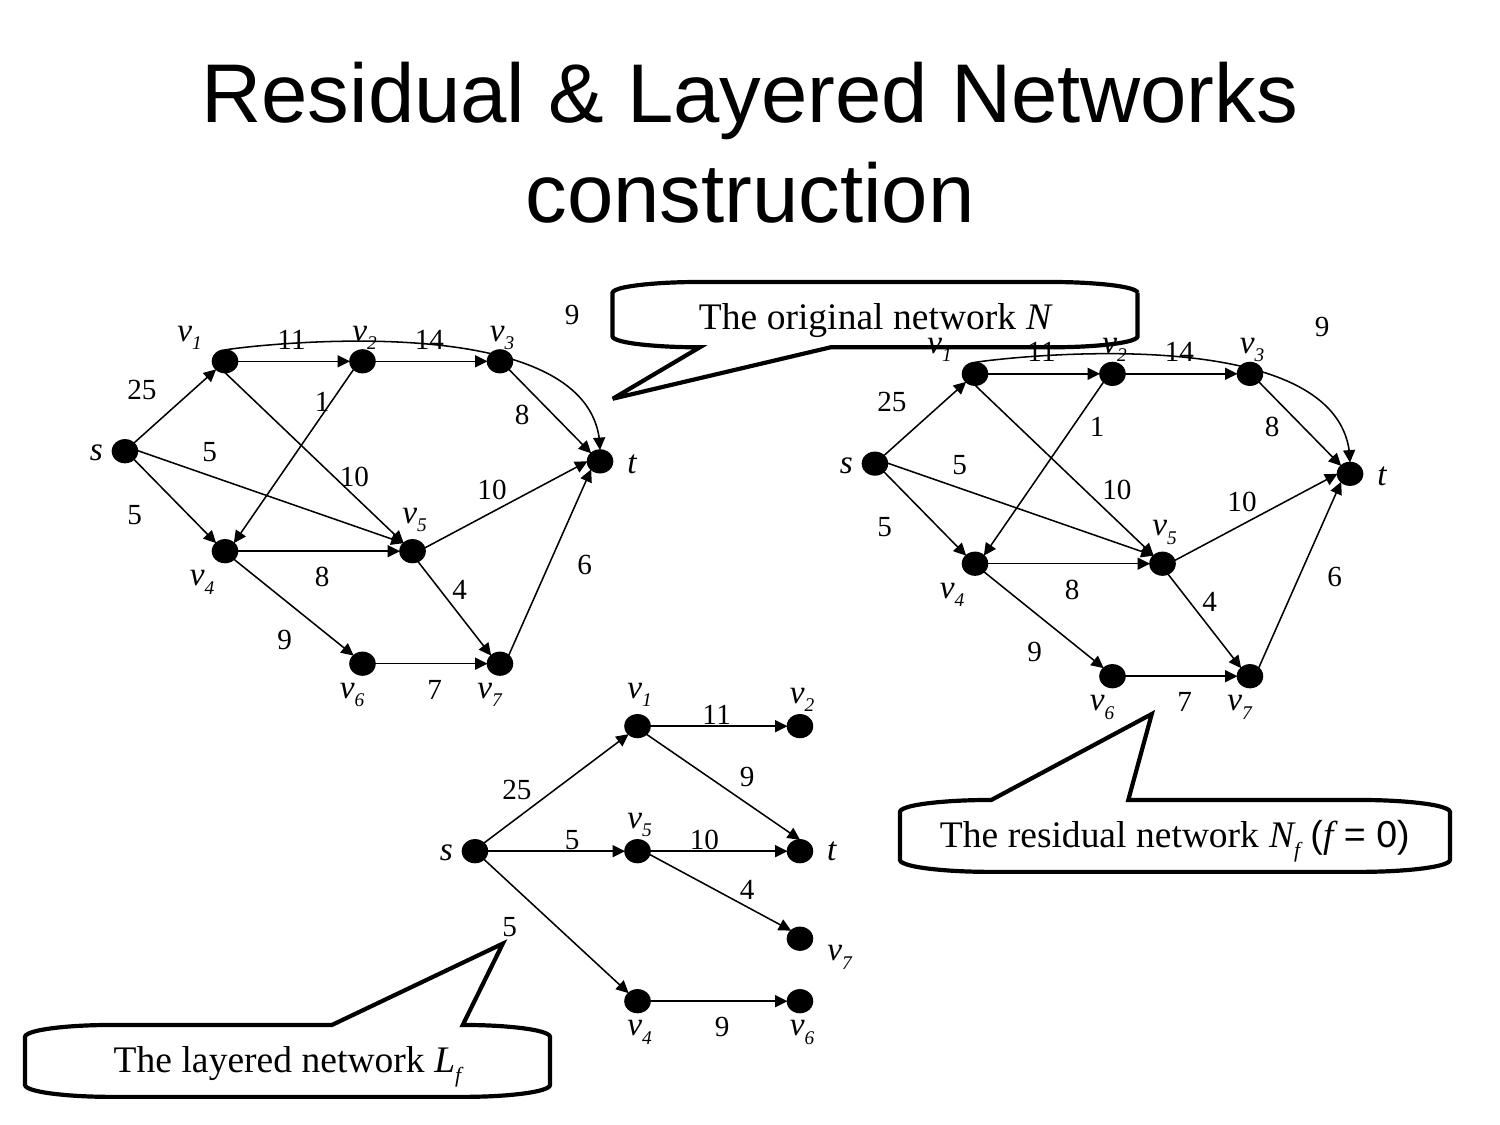

# Residual & Layered Networks construction
The original network N
9
v1
v2
v3
9
11
14
v1
v2
v3
11
14
25
1
25
8
1
8
s
5
t
s
5
t
10
10
10
10
v5
5
v5
5
6
v4
8
6
v4
4
8
4
9
9
v6
v7
v1
7
v2
v6
v7
7
11
9
25
v5
The residual network Nf (f = 0)
5
10
s
t
4
5
v7
v4
v6
9
The layered network Lf